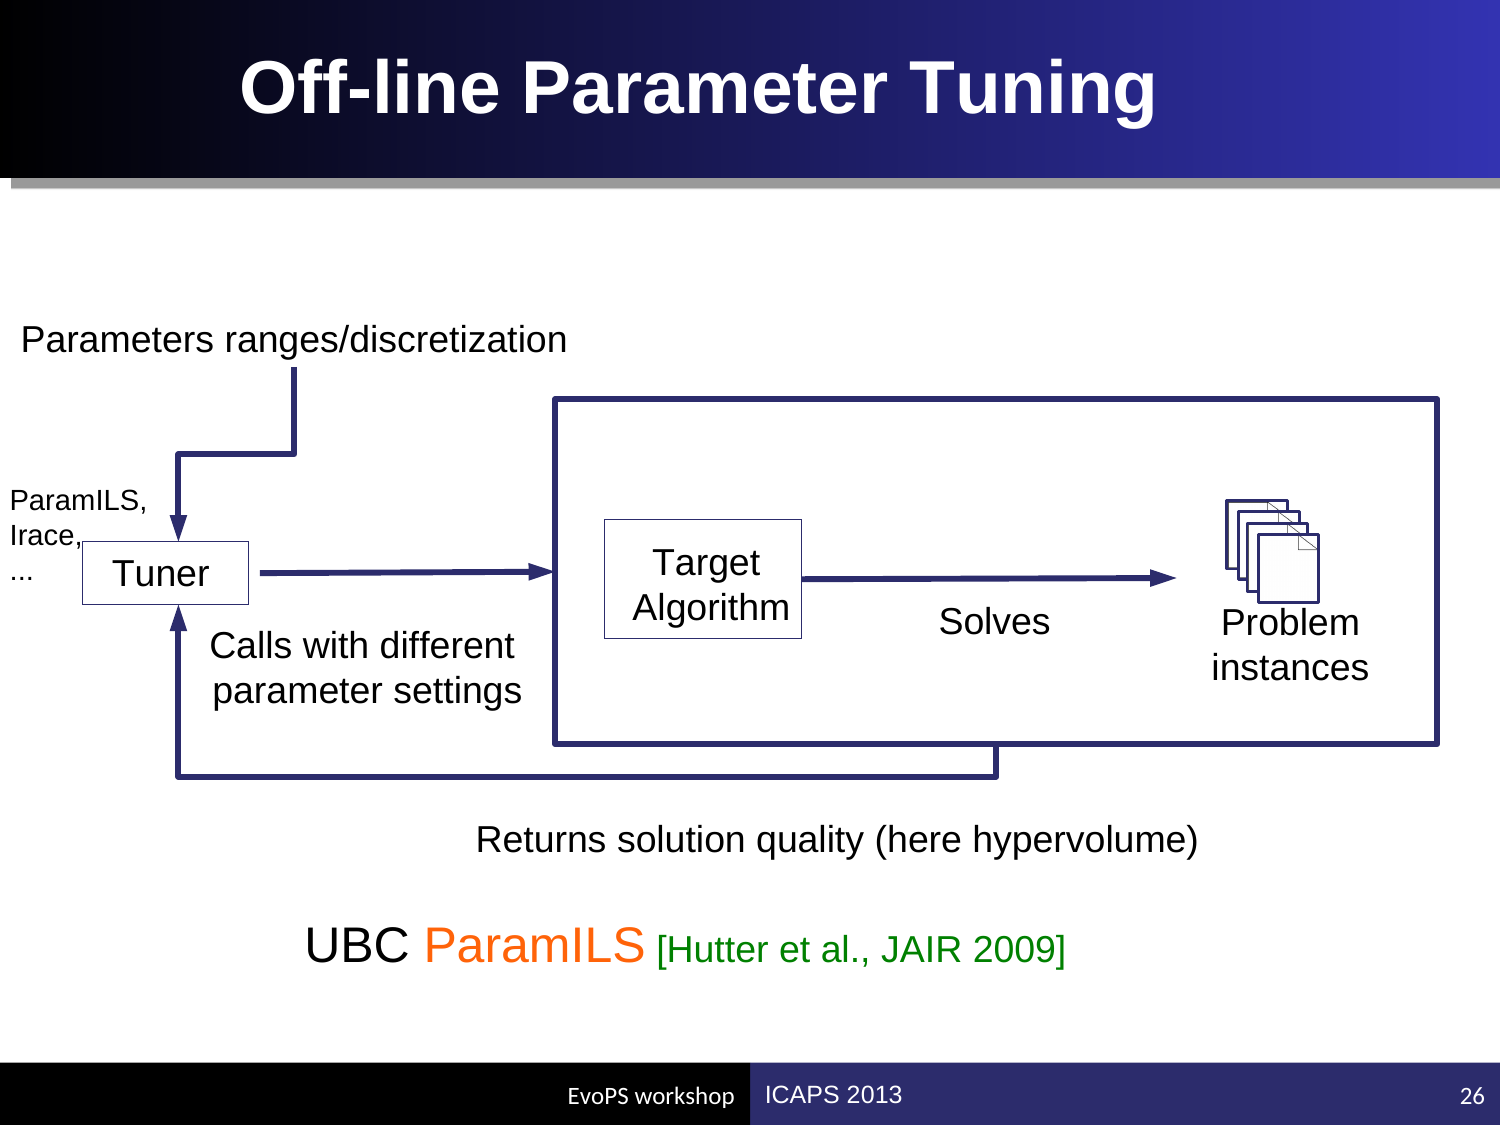

Off-line Parameter Tuning
Parameters ranges/discretization
ParamILS,
Irace,
...
Target
 Algorithm
Tuner
Solves
Problem
instances
Calls with different
 parameter settings
Returns solution quality (here hypervolume)
UBC ParamILS [Hutter et al., JAIR 2009]
26